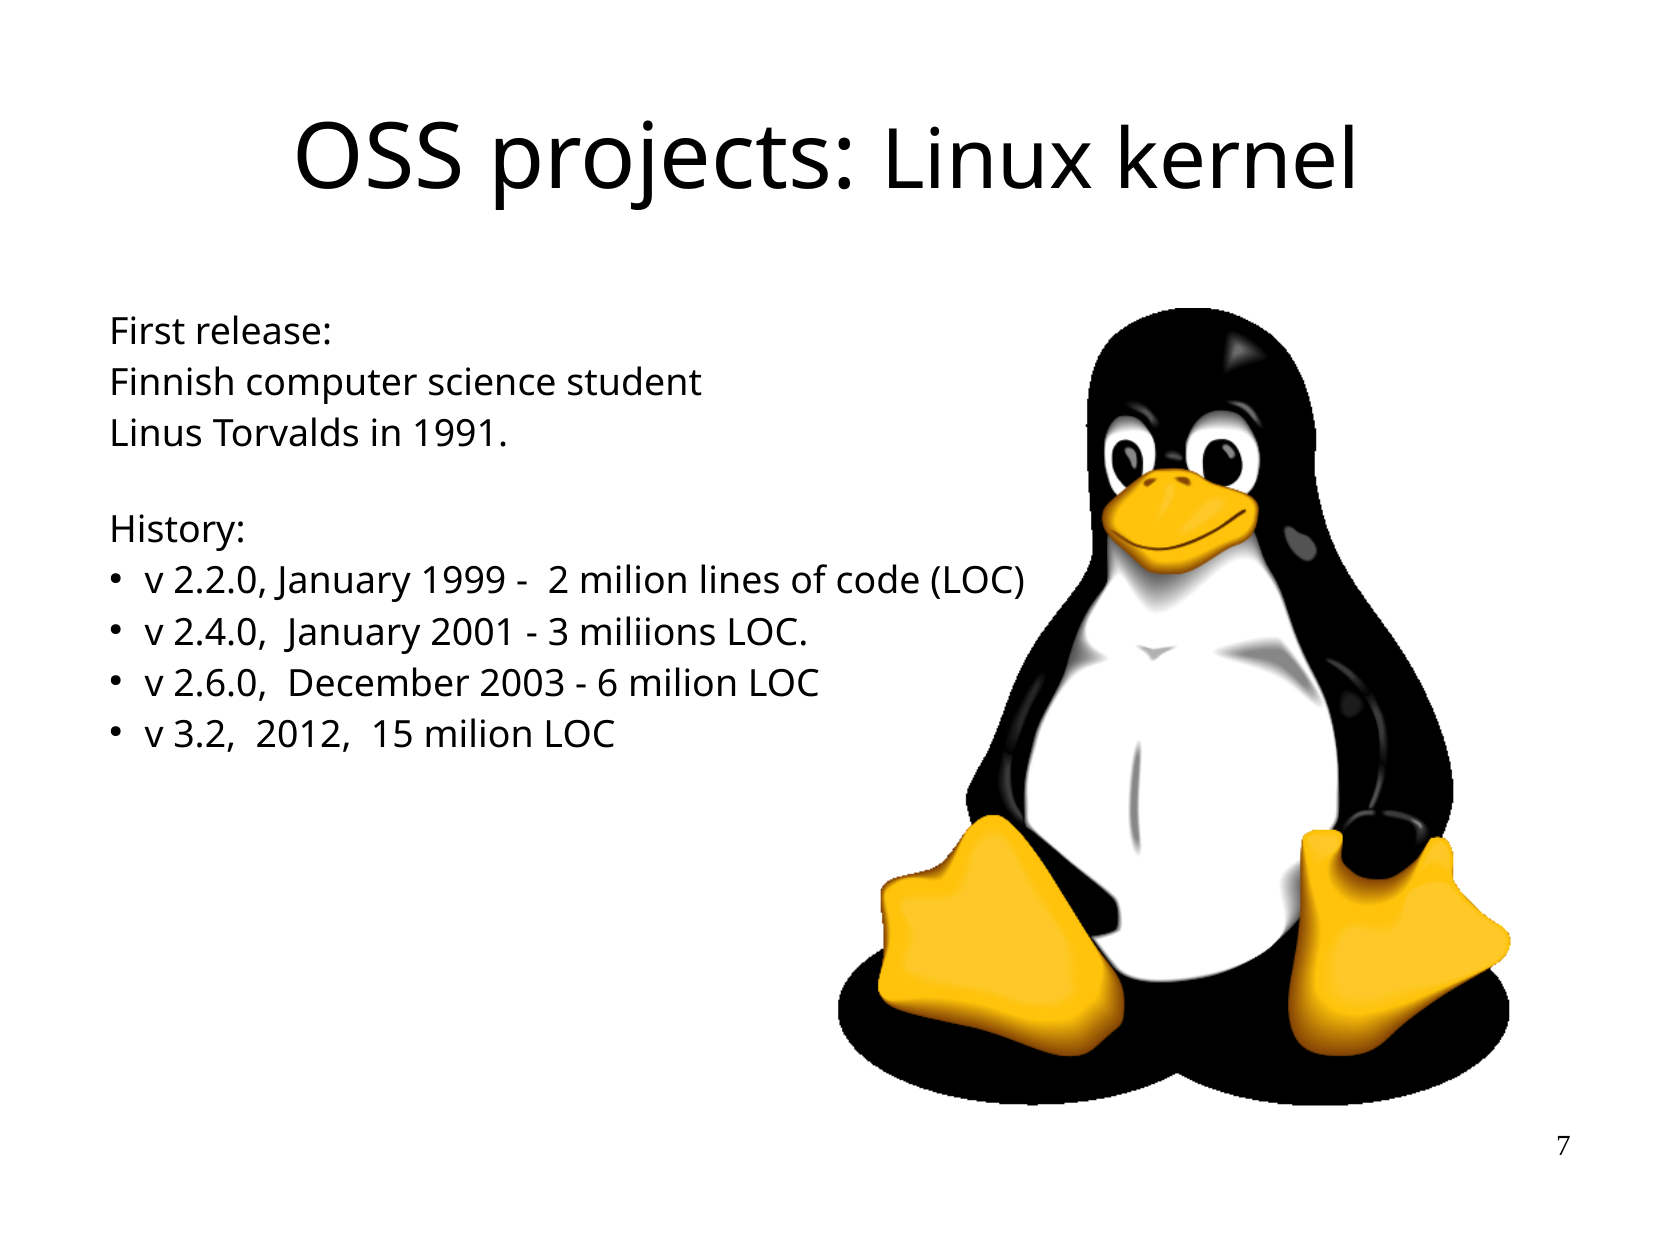

# OSS projects: Linux kernel
First release:
Finnish computer science student
Linus Torvalds in 1991.
History:
v 2.2.0, January 1999 - 2 milion lines of code (LOC)
v 2.4.0, January 2001 - 3 miliions LOC.
v 2.6.0, December 2003 - 6 milion LOC
v 3.2, 2012, 15 milion LOC
7